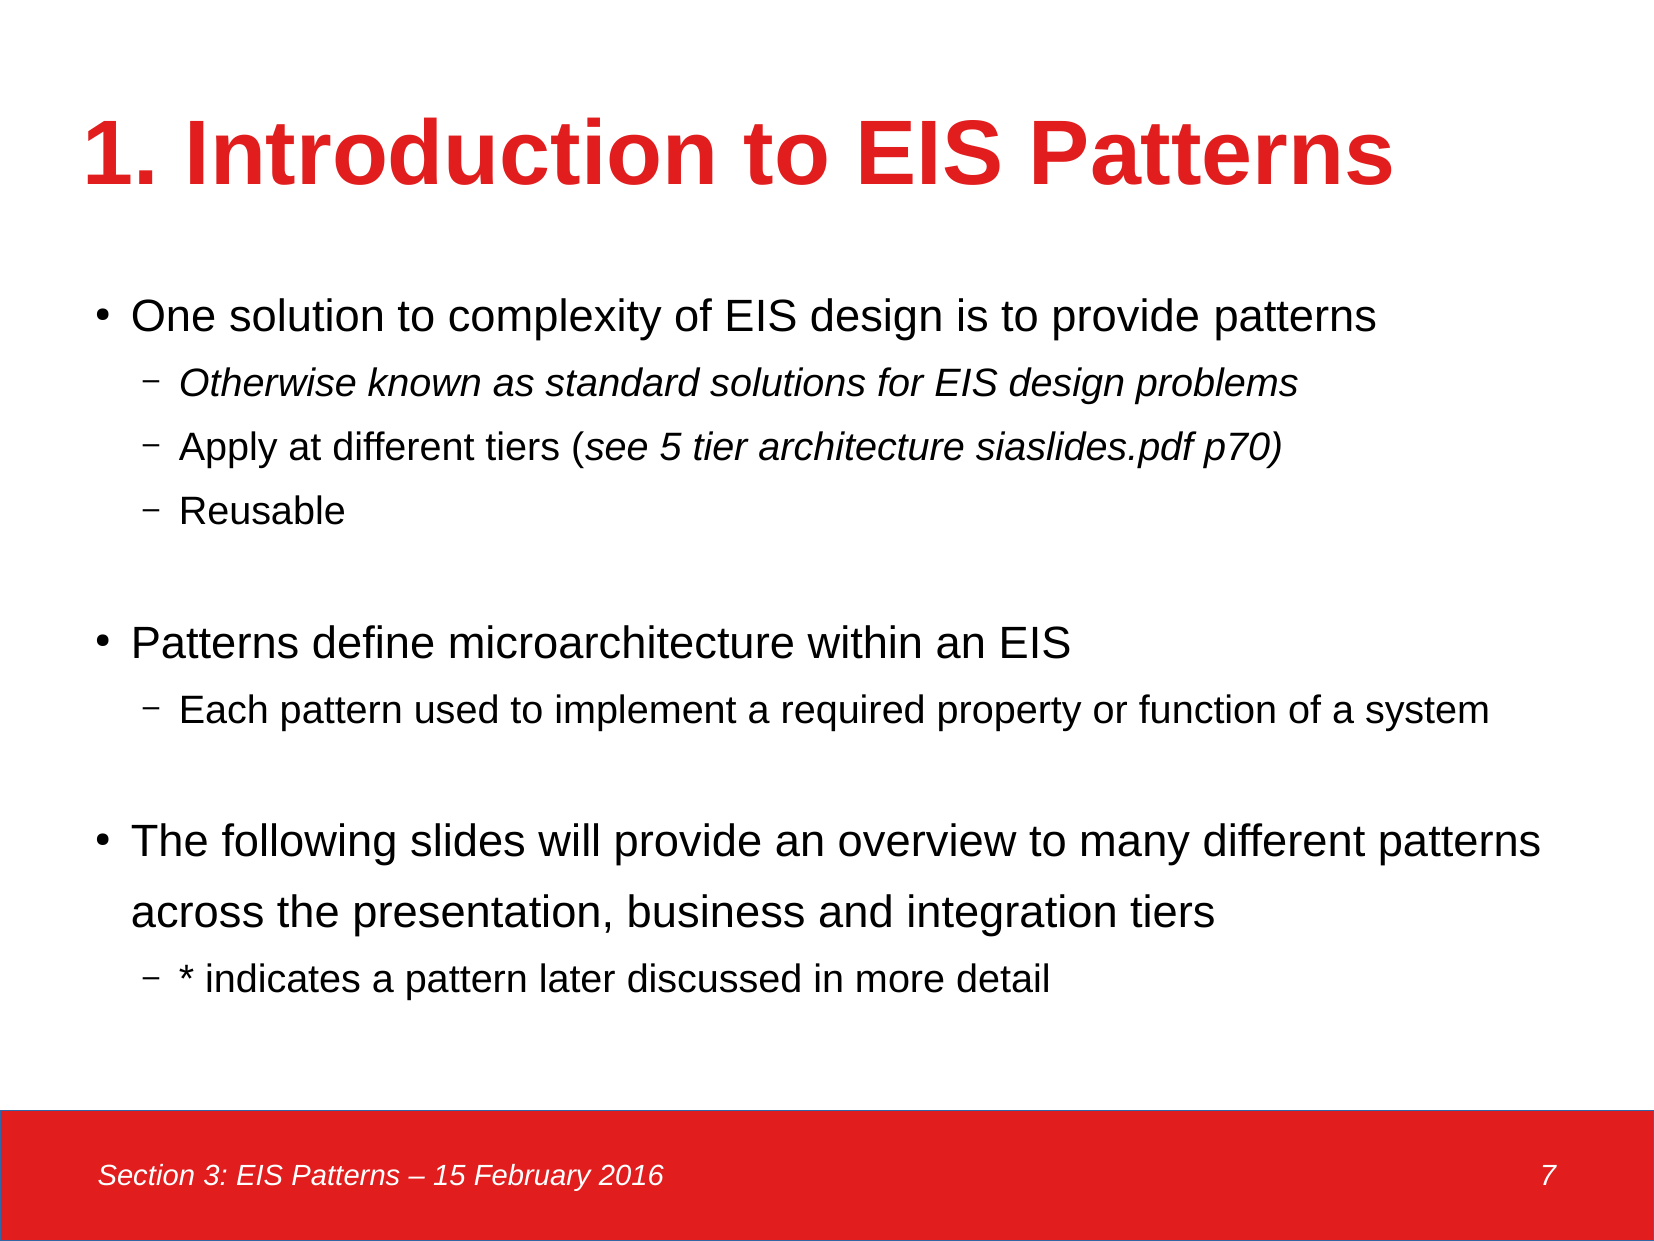

# 1. Introduction to EIS Patterns
One solution to complexity of EIS design is to provide patterns
Otherwise known as standard solutions for EIS design problems
Apply at different tiers (see 5 tier architecture siaslides.pdf p70)
Reusable
Patterns define microarchitecture within an EIS
Each pattern used to implement a required property or function of a system
The following slides will provide an overview to many different patterns across the presentation, business and integration tiers
* indicates a pattern later discussed in more detail